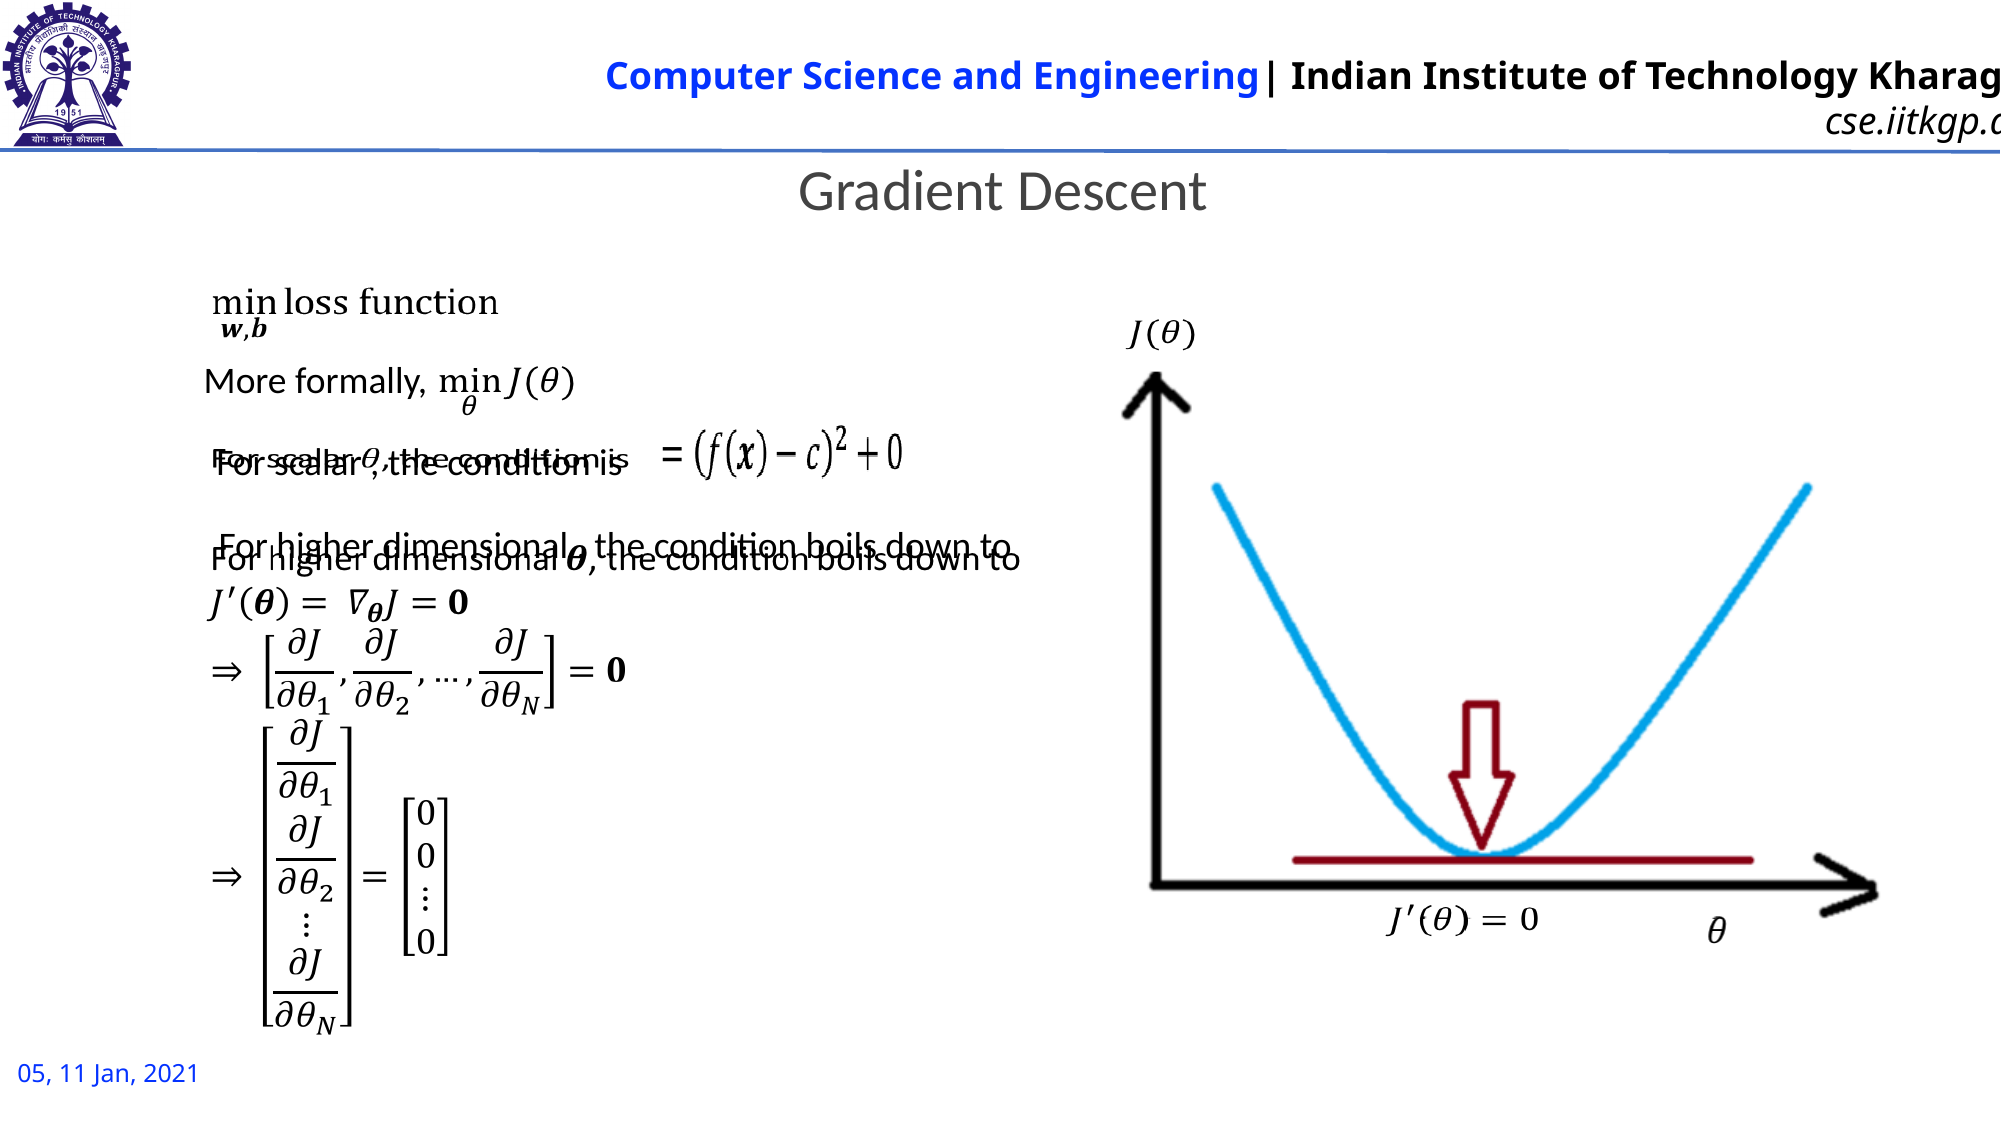

Gradient Descent
More formally,
For scalar , the condition is
For higher dimensional , the condition boils down to
05, 11 Jan, 2021